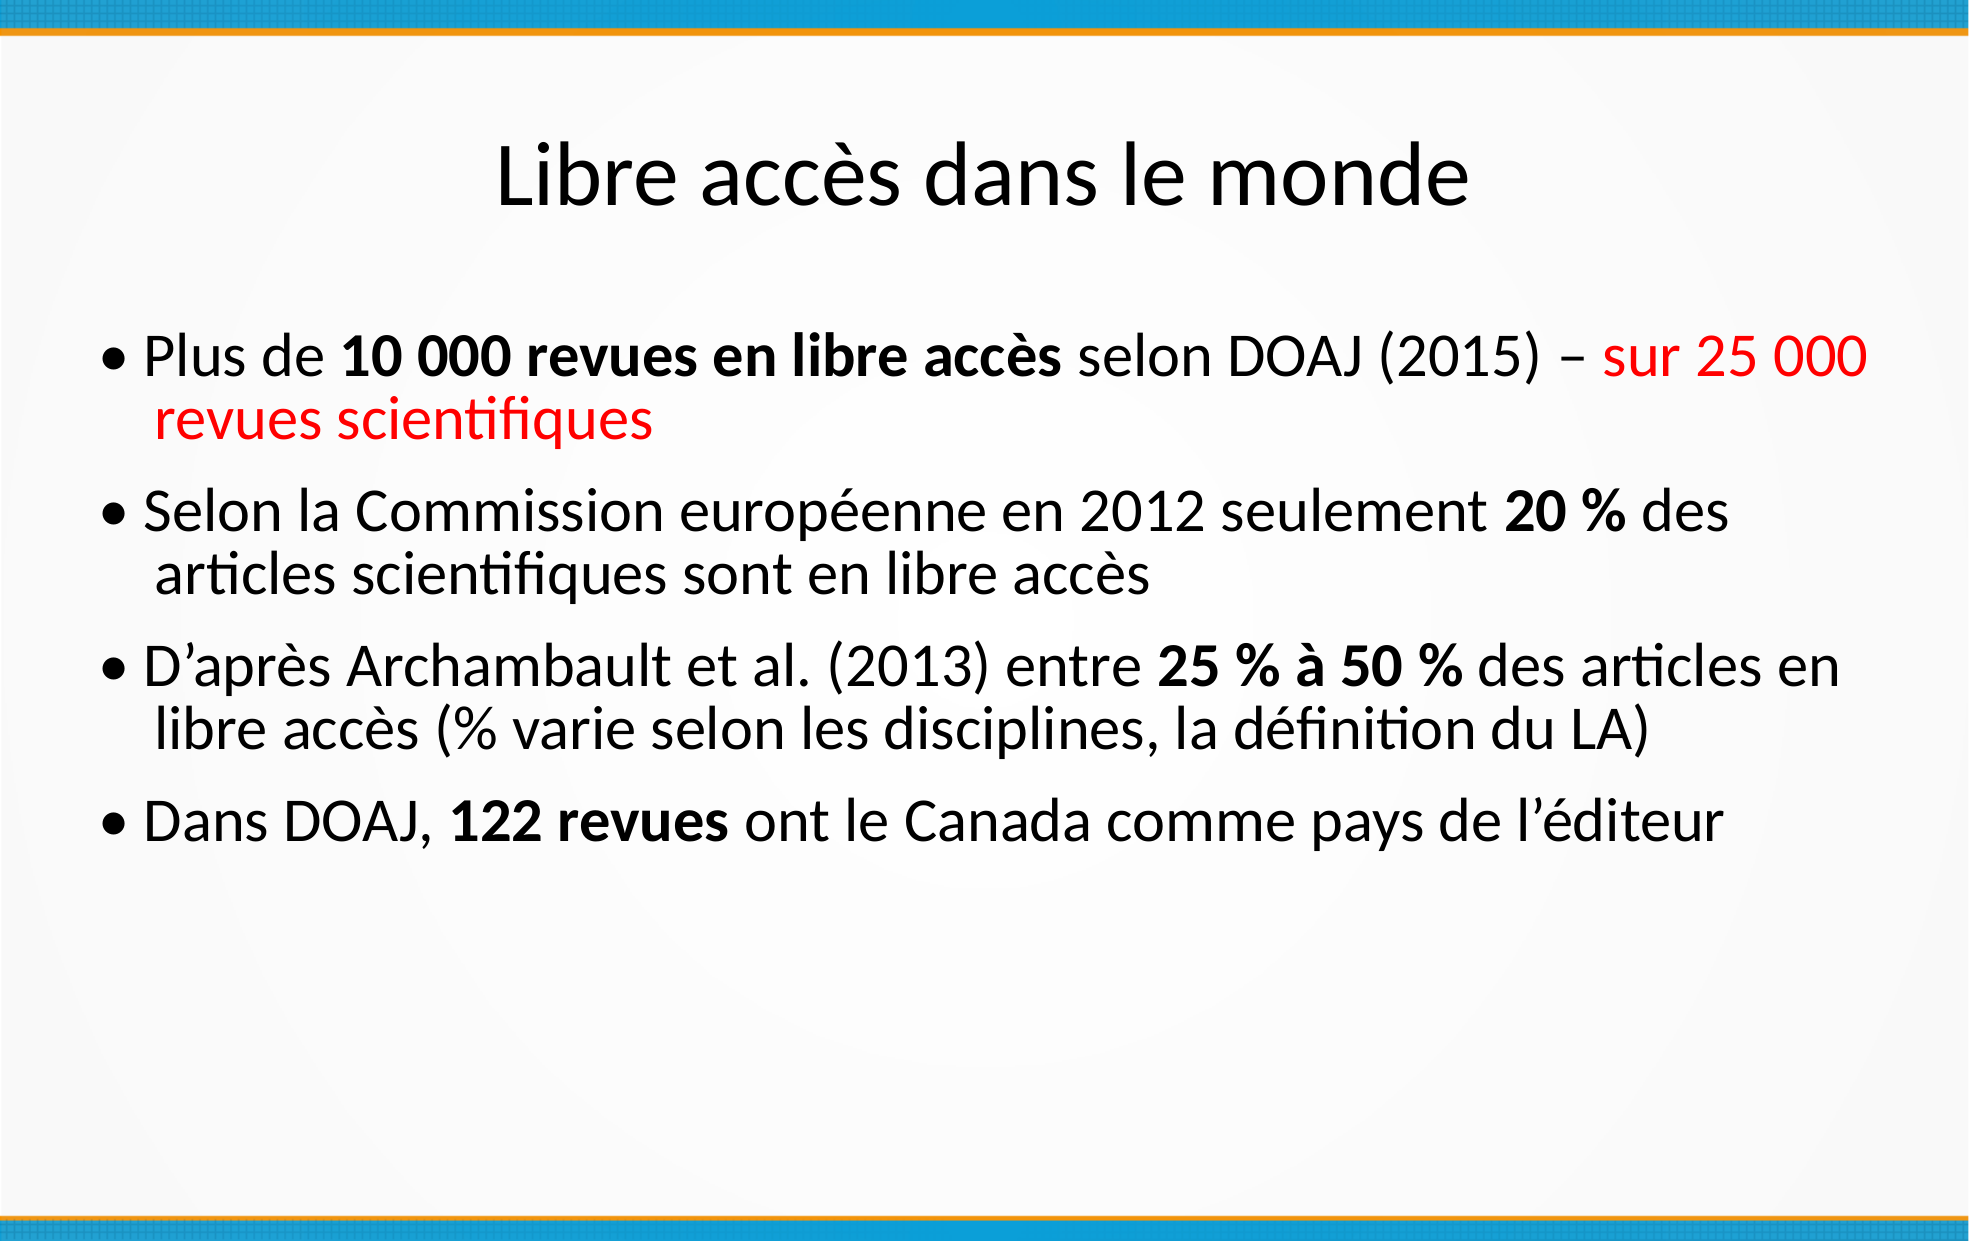

# Libre accès dans le monde
• Plus de 10 000 revues en libre accès selon DOAJ (2015) – sur 25 000 revues scientifiques
• Selon la Commission européenne en 2012 seulement 20 % des articles scientifiques sont en libre accès
• D’après Archambault et al. (2013) entre 25 % à 50 % des articles en libre accès (% varie selon les disciplines, la définition du LA)
• Dans DOAJ, 122 revues ont le Canada comme pays de l’éditeur